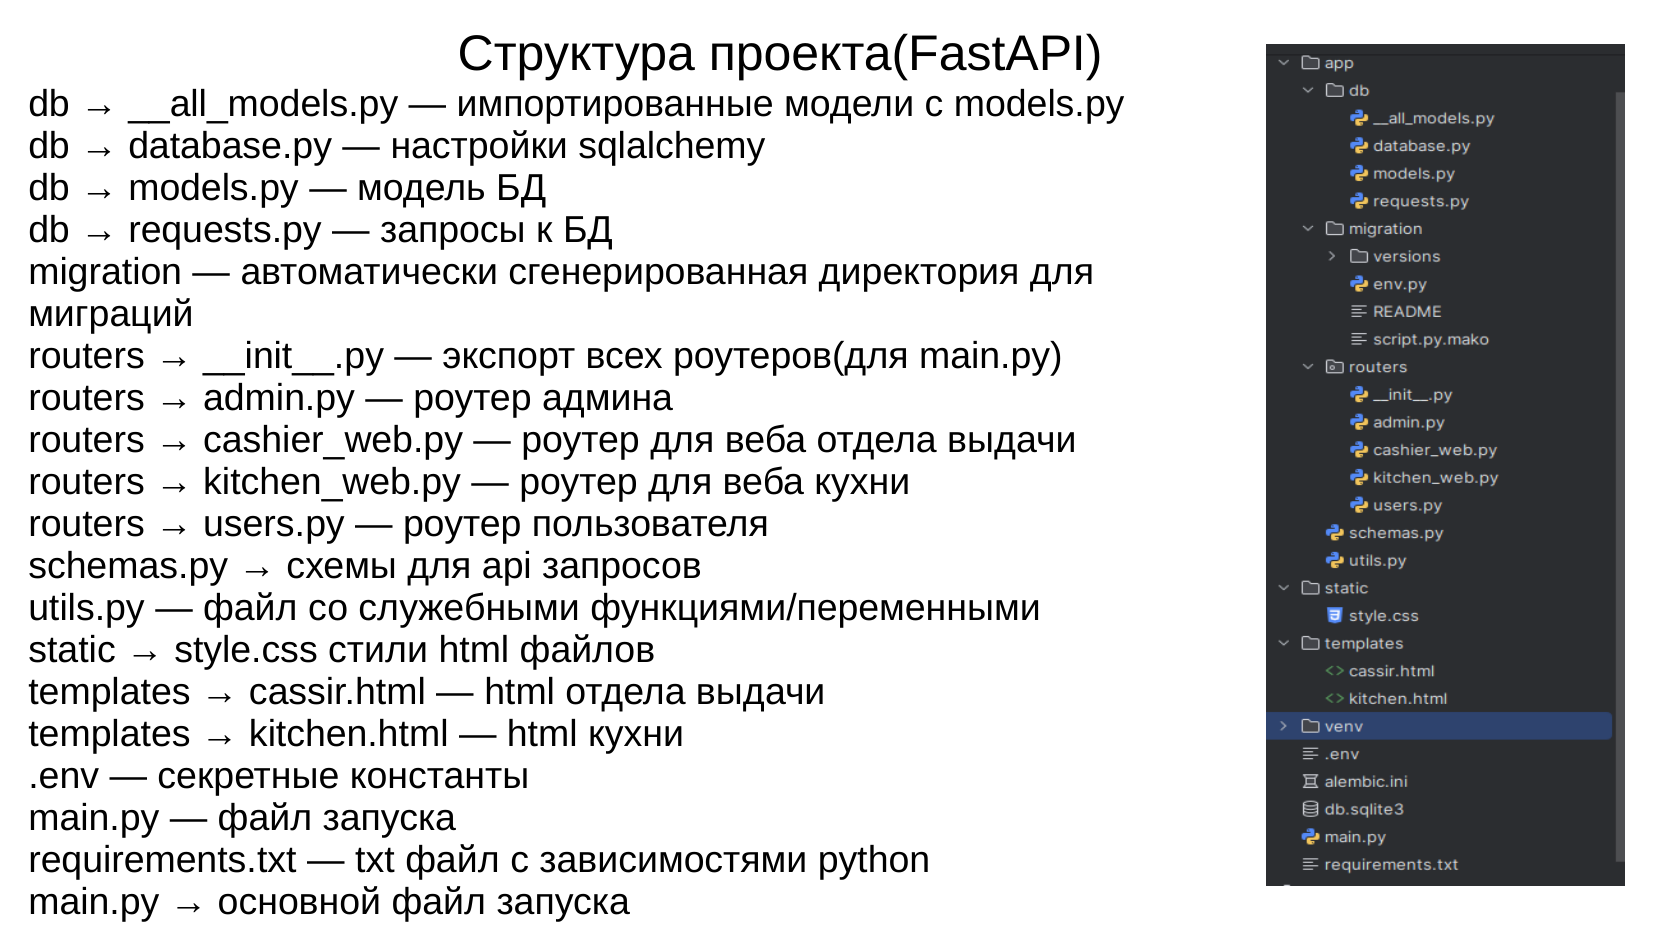

Структура проекта(FastAPI)
db → __all_models.py — импортированные модели с models.py
db → database.py — настройки sqlalchemy
db → models.py — модель БД
db → requests.py — запросы к БД
migration — автоматически сгенерированная директория для миграций
routers → __init__.py — экспорт всех роутеров(для main.py)
routers → admin.py — роутер админа
routers → cashier_web.py — роутер для веба отдела выдачи
routers → kitchen_web.py — роутер для веба кухни
routers → users.py — роутер пользователя
schemas.py → схемы для api запросов
utils.py — файл со служебными функциями/переменными
static → style.css стили html файлов
templates → cassir.html — html отдела выдачи
templates → kitchen.html — html кухни
.env — секретные константы
main.py — файл запуска
requirements.txt — txt файл с зависимостями python
main.py → основной файл запуска